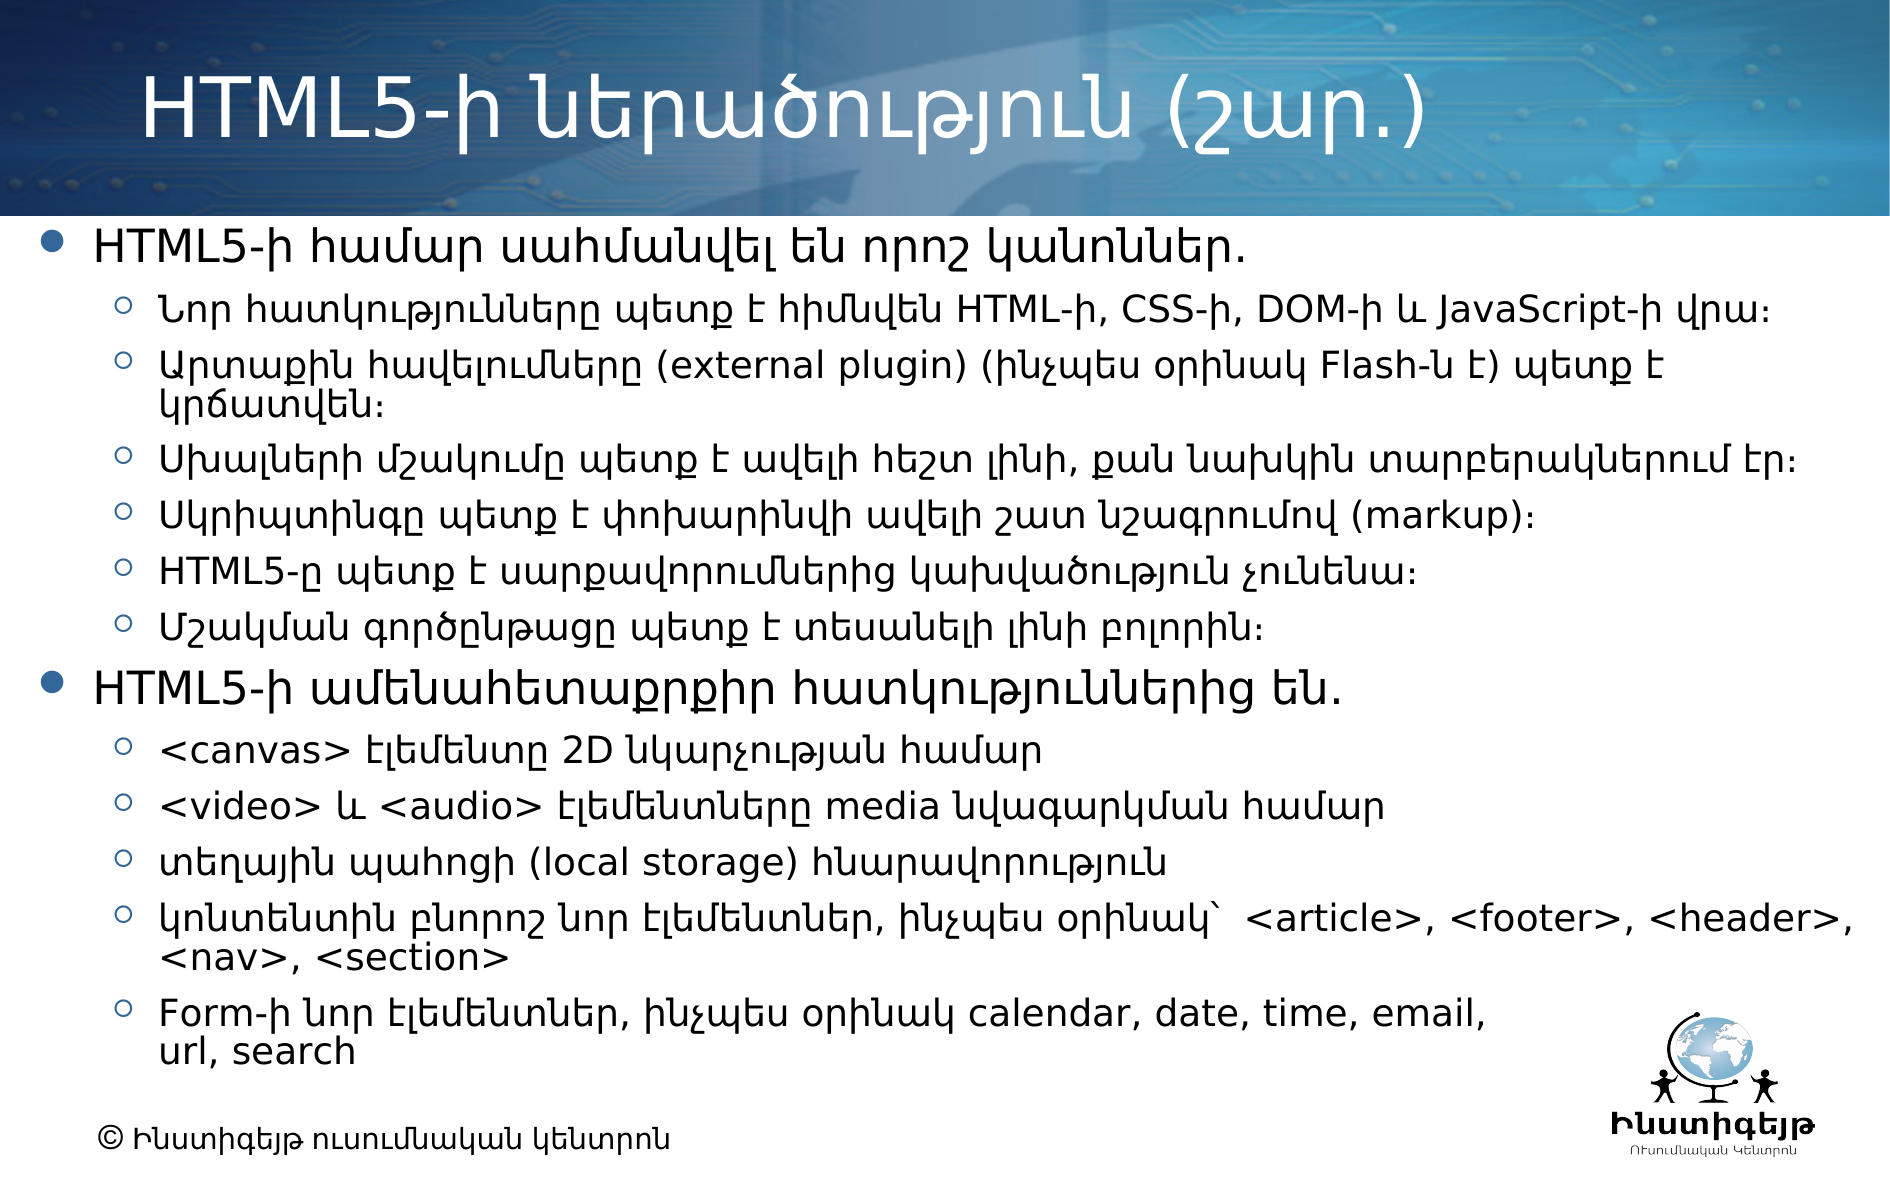

HTML5-ի ներածություն (շար.)
# HTML5-ի համար սահմանվել են որոշ կանոններ․
Նոր հատկությունները պետք է հիմնվեն HTML-ի, CSS-ի, DOM-ի և JavaScript-ի վրա։
Արտաքին հավելումները (external plugin) (ինչպես օրինակ Flash-ն է) պետք է կրճատվեն։
Սխալների մշակումը պետք է ավելի հեշտ լինի, քան նախկին տարբերակներում էր։
Սկրիպտինգը պետք է փոխարինվի ավելի շատ նշագրումով (markup)։
HTML5-ը պետք է սարքավորումներից կախվածություն չունենա։
Մշակման գործընթացը պետք է տեսանելի լինի բոլորին։
HTML5-ի ամենահետաքրքիր հատկություններից են․
<canvas> էլեմենտը 2D նկարչության համար
<video> և <audio> էլեմենտները media նվագարկման համար
տեղային պահոցի (local storage) հնարավորություն
կոնտենտին բնորոշ նոր էլեմենտներ, ինչպես օրինակ՝ <article>, <footer>, <header>, <nav>, <section>
Form-ի նոր էլեմենտներ, ինչպես օրինակ calendar, date, time, email,
url, search